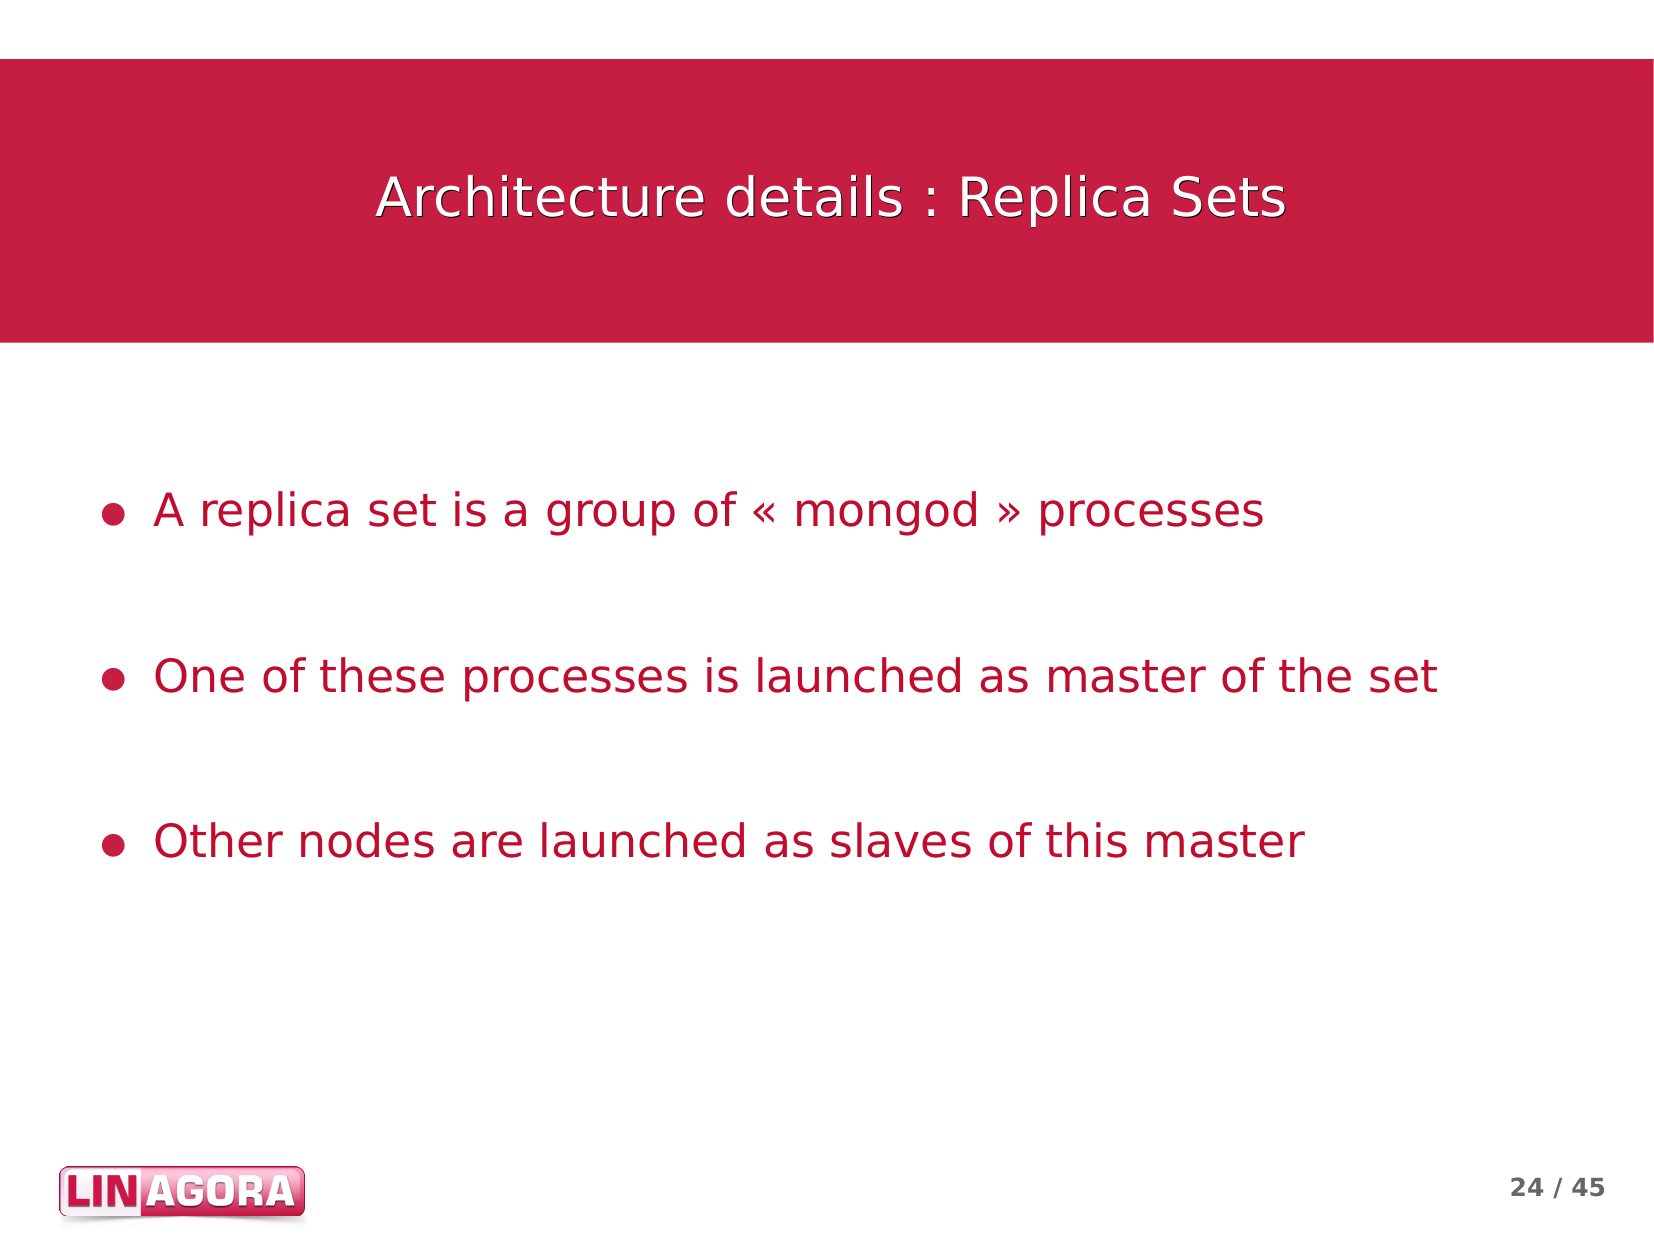

# Architecture details : Replica Sets
A replica set is a group of « mongod » processes
One of these processes is launched as master of the set
Other nodes are launched as slaves of this master